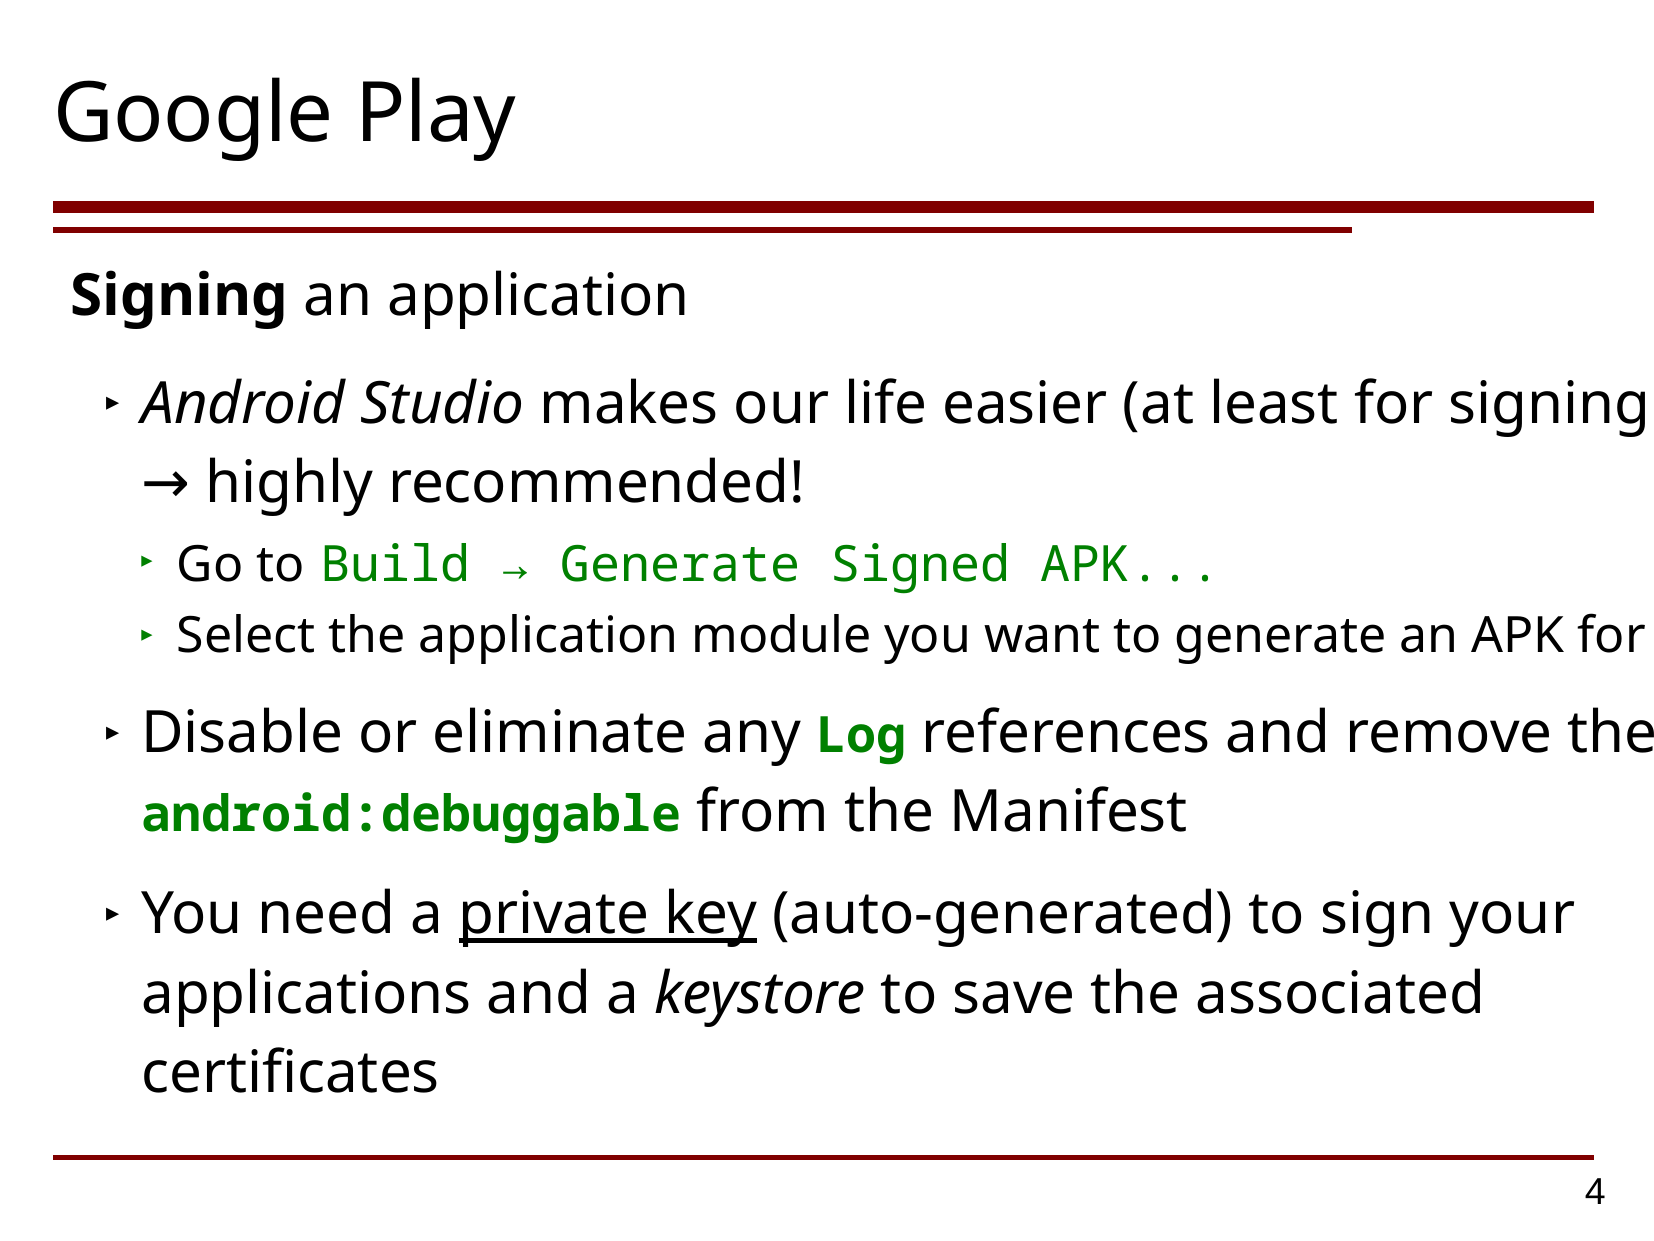

# Google Play
Signing an application
Android Studio makes our life easier (at least for signing!)
→ highly recommended!
Go to Build → Generate Signed APK...
Select the application module you want to generate an APK for
Disable or eliminate any Log references and remove the
android:debuggable from the Manifest
You need a private key (auto-generated) to sign your
applications and a keystore to save the associated
certificates